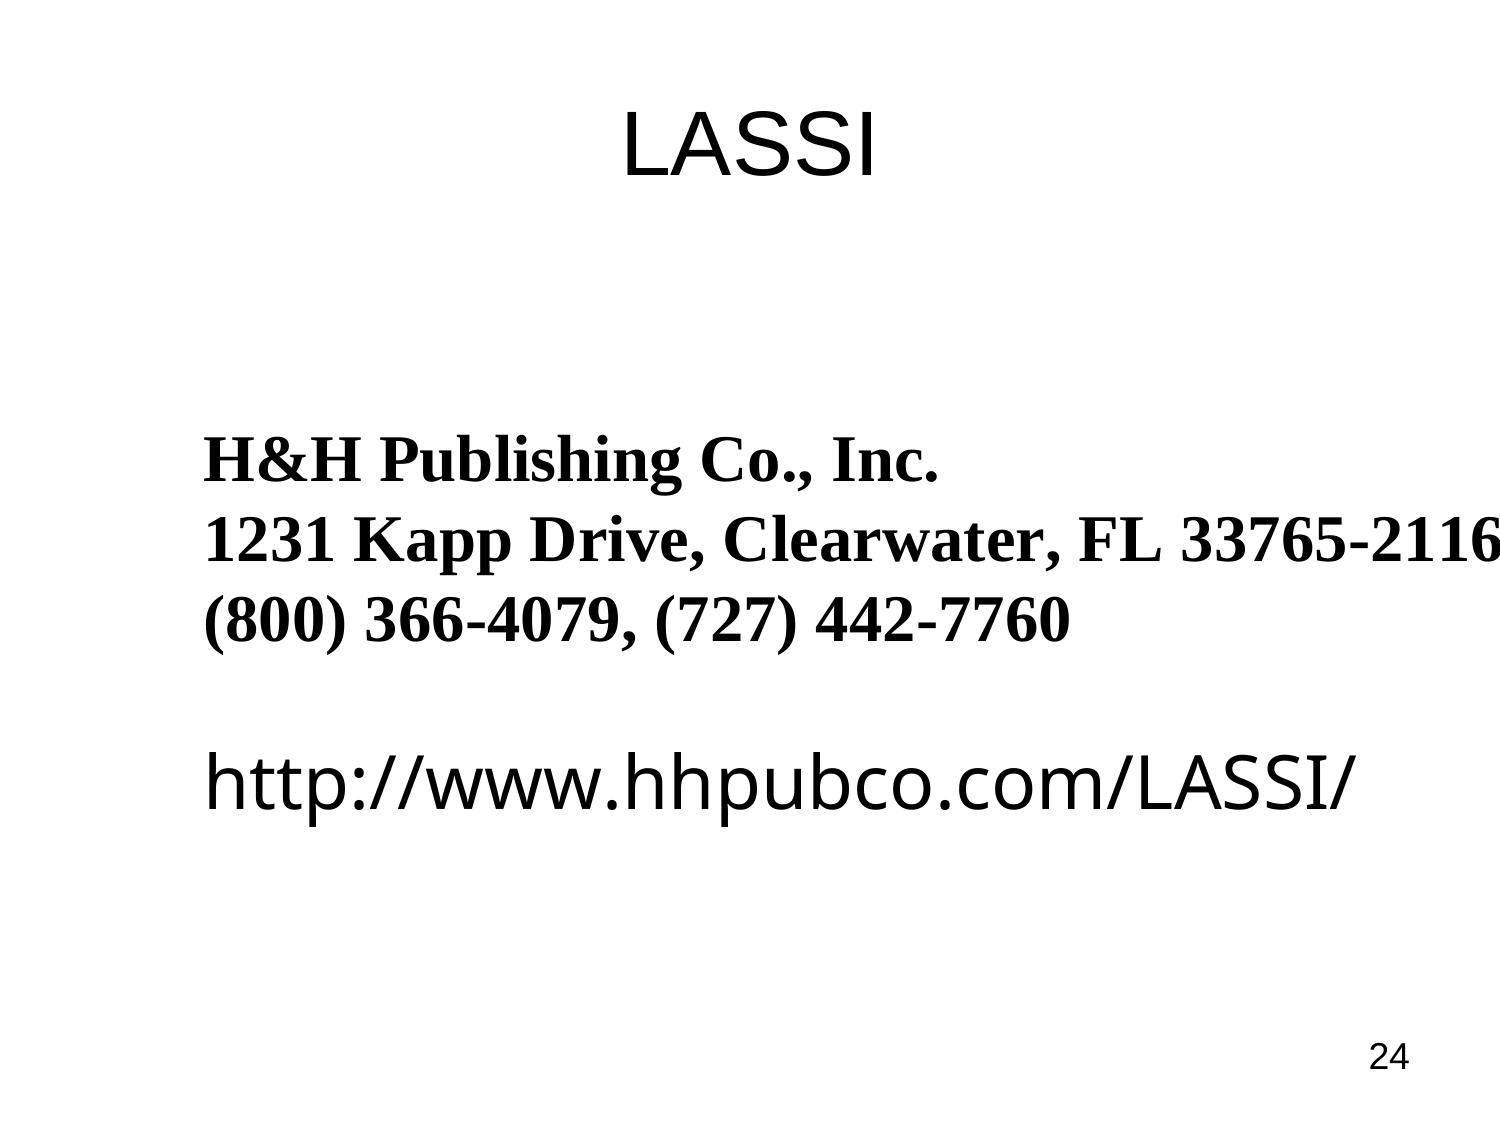

# LASSI
H&H Publishing Co., Inc.
1231 Kapp Drive, Clearwater, FL 33765-2116
(800) 366-4079, (727) 442-7760
http://www.hhpubco.com/LASSI/
24